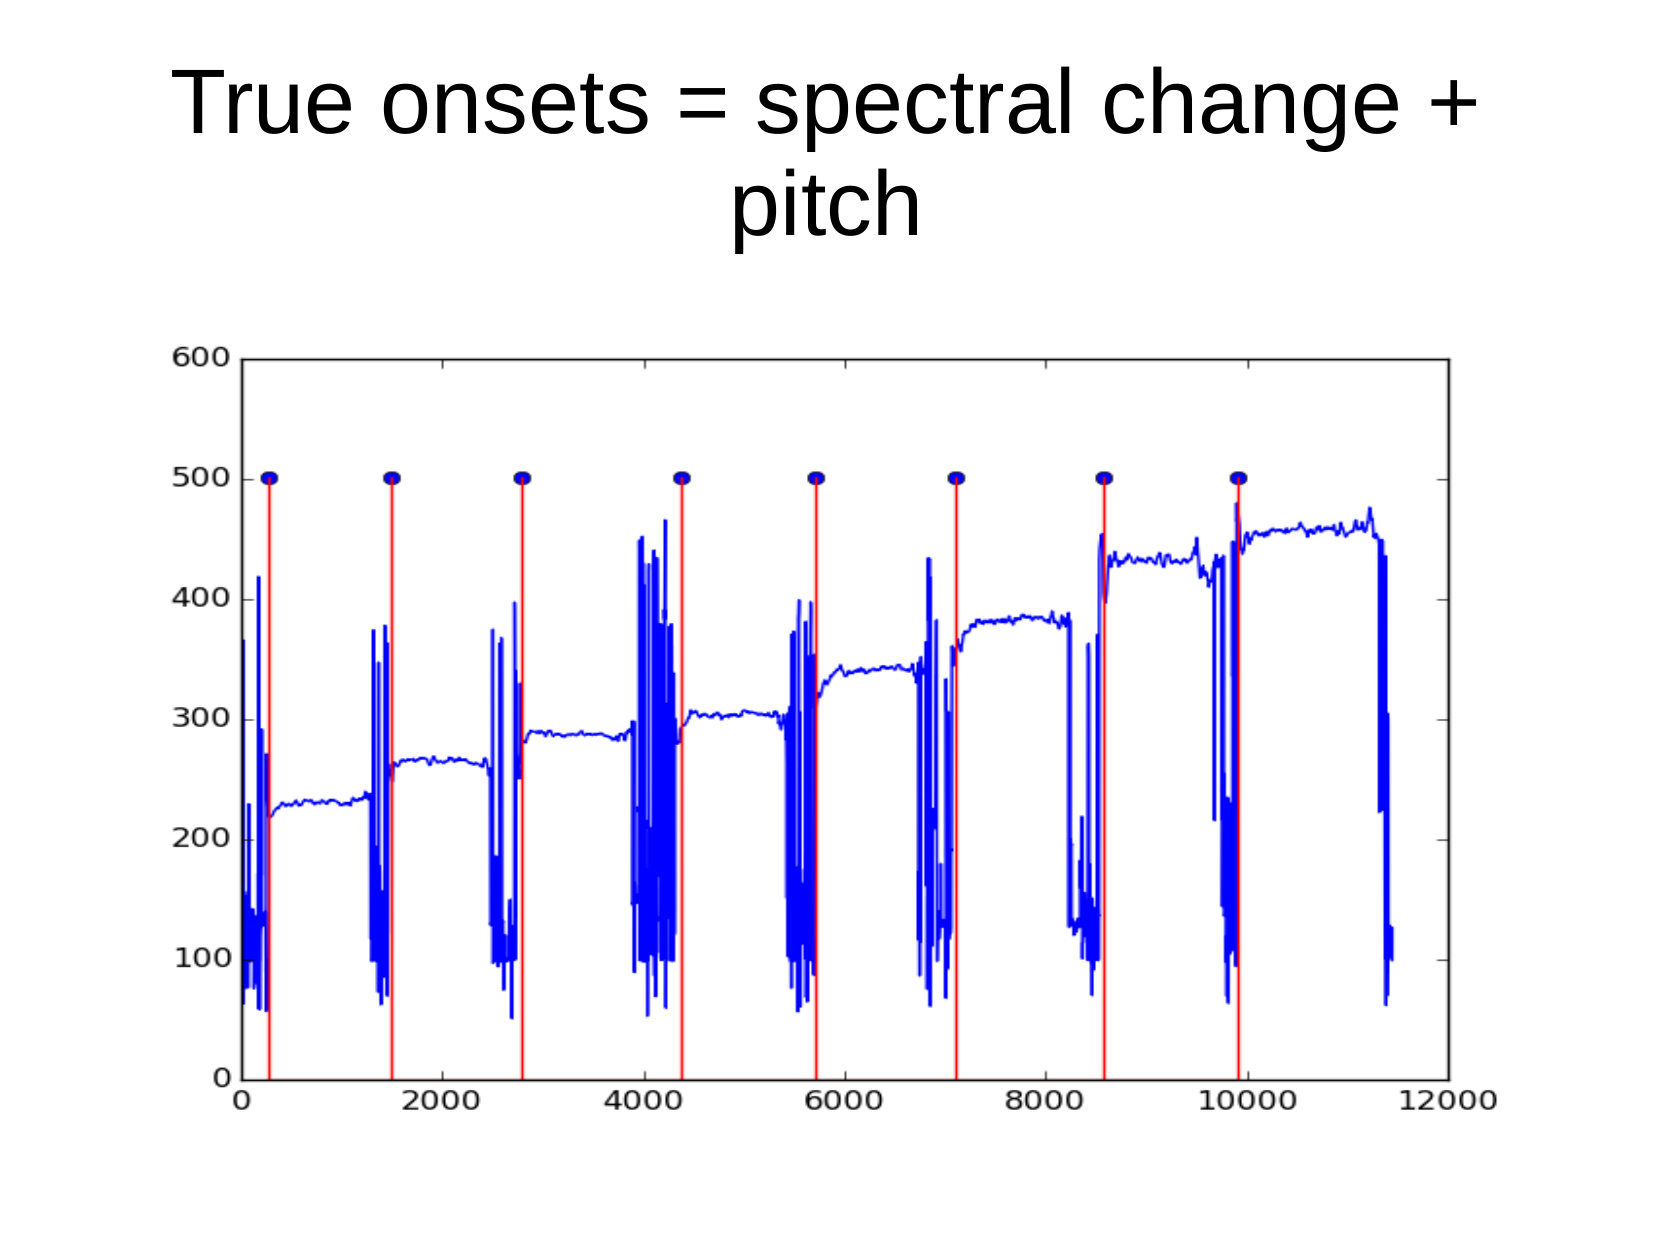

# True onsets = spectral change + pitch